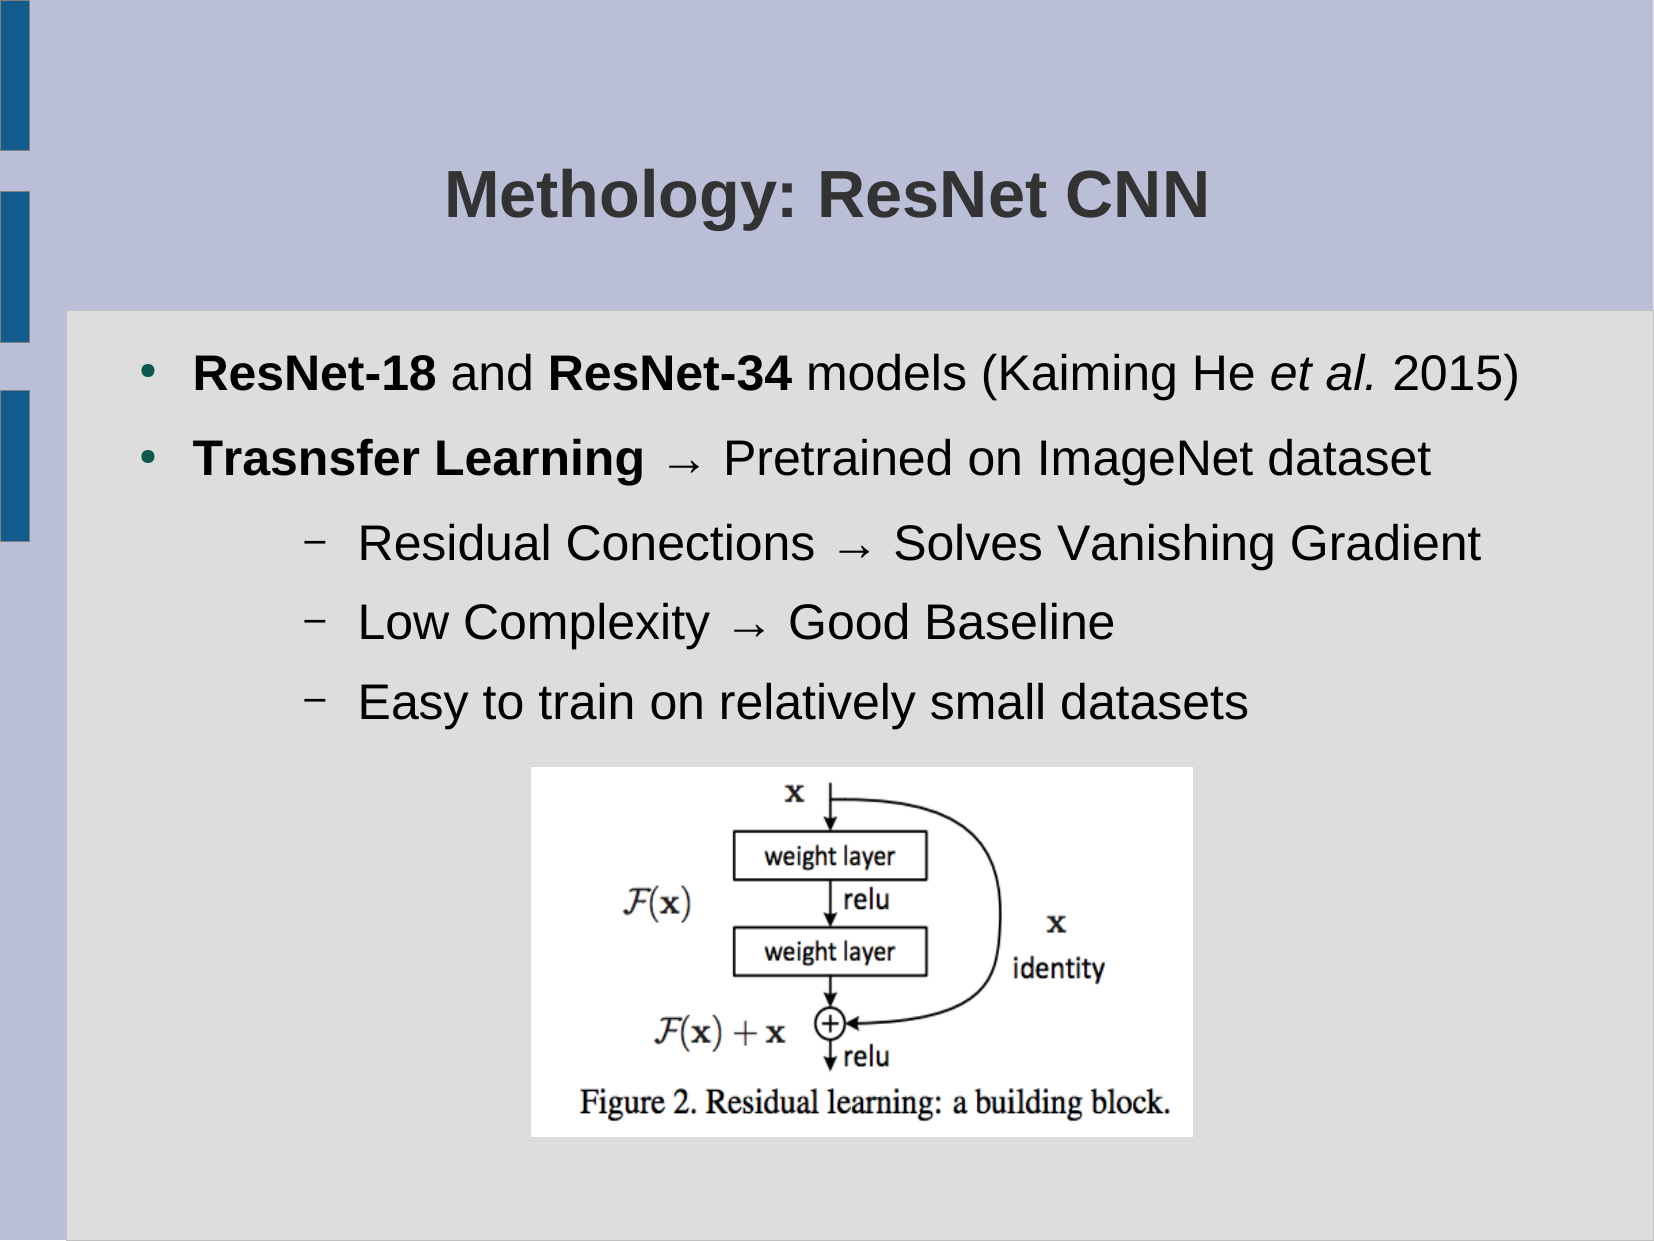

# Methology: ResNet CNN
ResNet-18 and ResNet-34 models (Kaiming He et al. 2015)
Trasnsfer Learning → Pretrained on ImageNet dataset
Residual Conections → Solves Vanishing Gradient
Low Complexity → Good Baseline
Easy to train on relatively small datasets